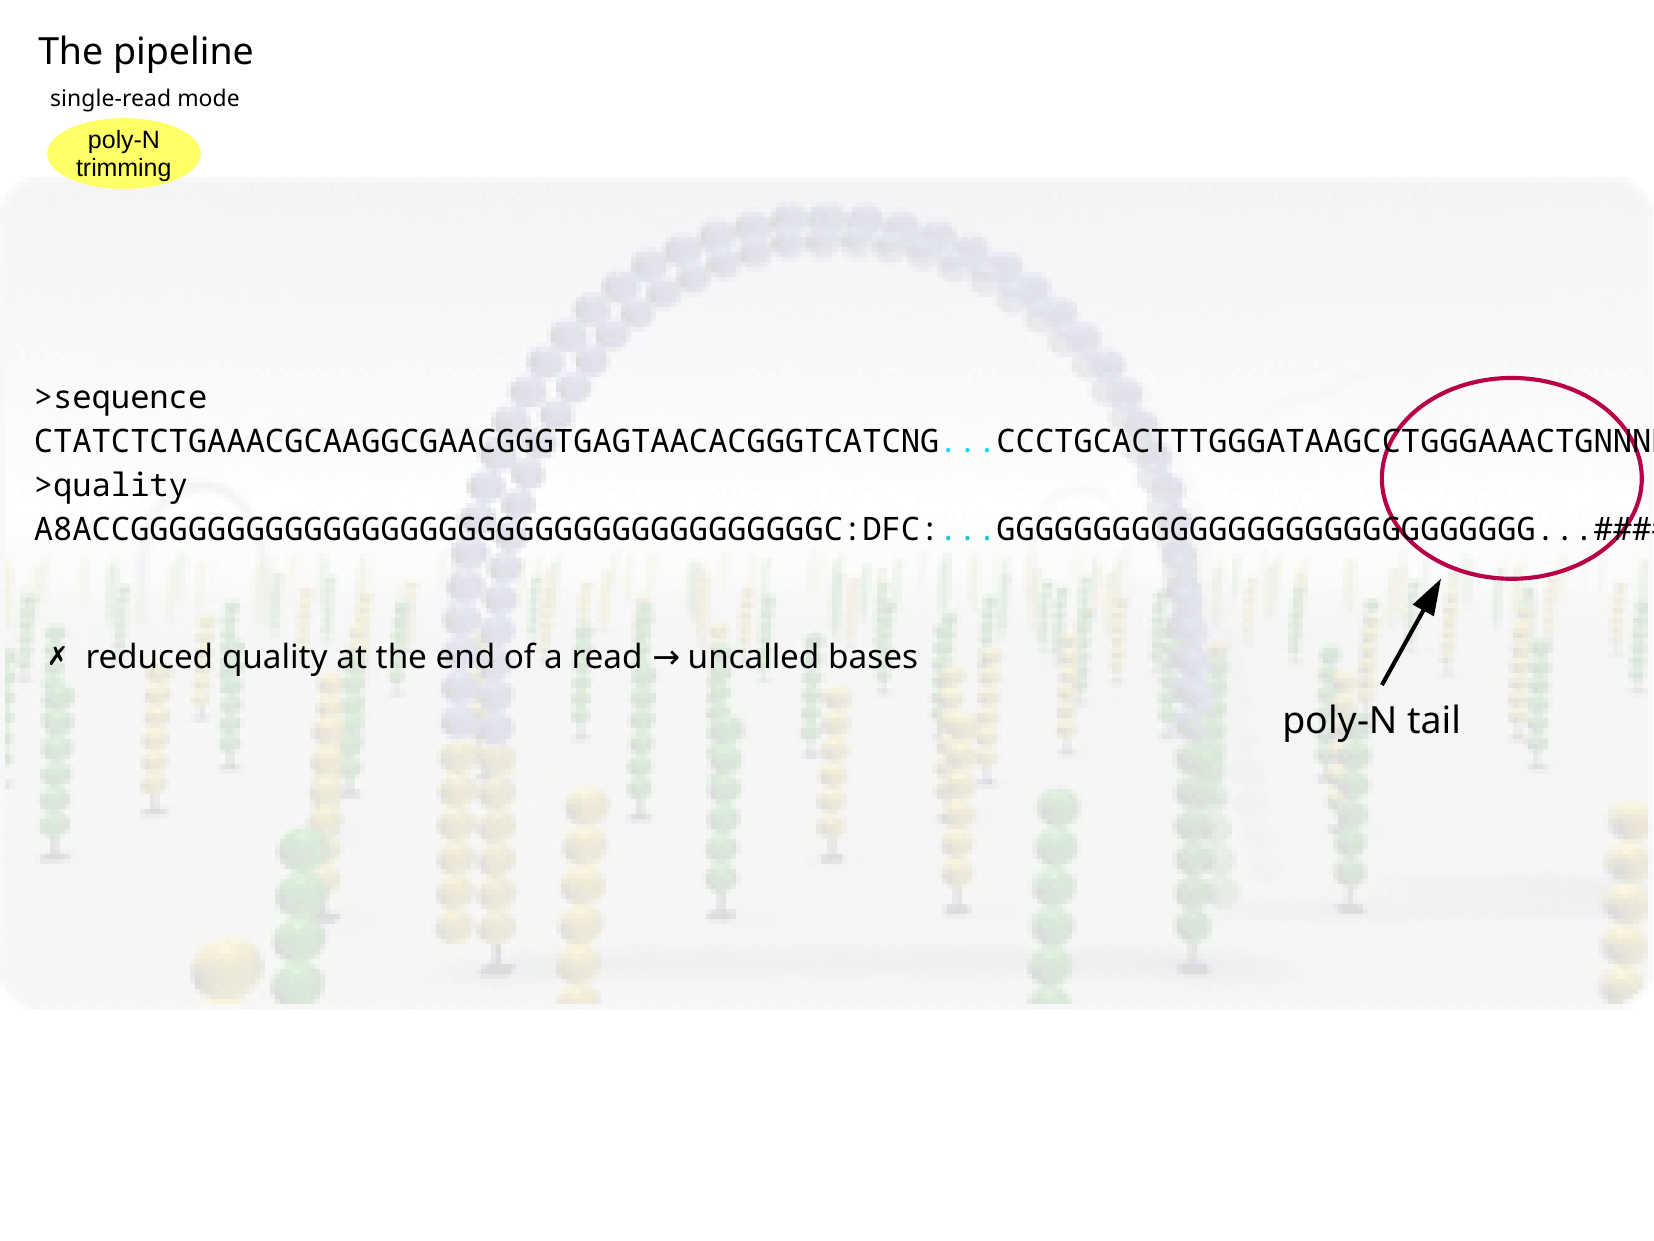

The pipeline
single-read mode
poly-N
trimming
>sequence
CTATCTCTGAAACGCAAGGCGAACGGGTGAGTAACACGGGTCATCNG...CCCTGCACTTTGGGATAAGCCTGGGAAACTGNNNNNNNNNNNN
>quality
A8ACCGGGGGGGGGGGGGGGGGGGGGGGGGGGGGGGGGGGGC:DFC:...GGGGGGGGGGGGGGGGGGGGGGGGGGGG...############
reduced quality at the end of a read → uncalled bases
poly-N tail